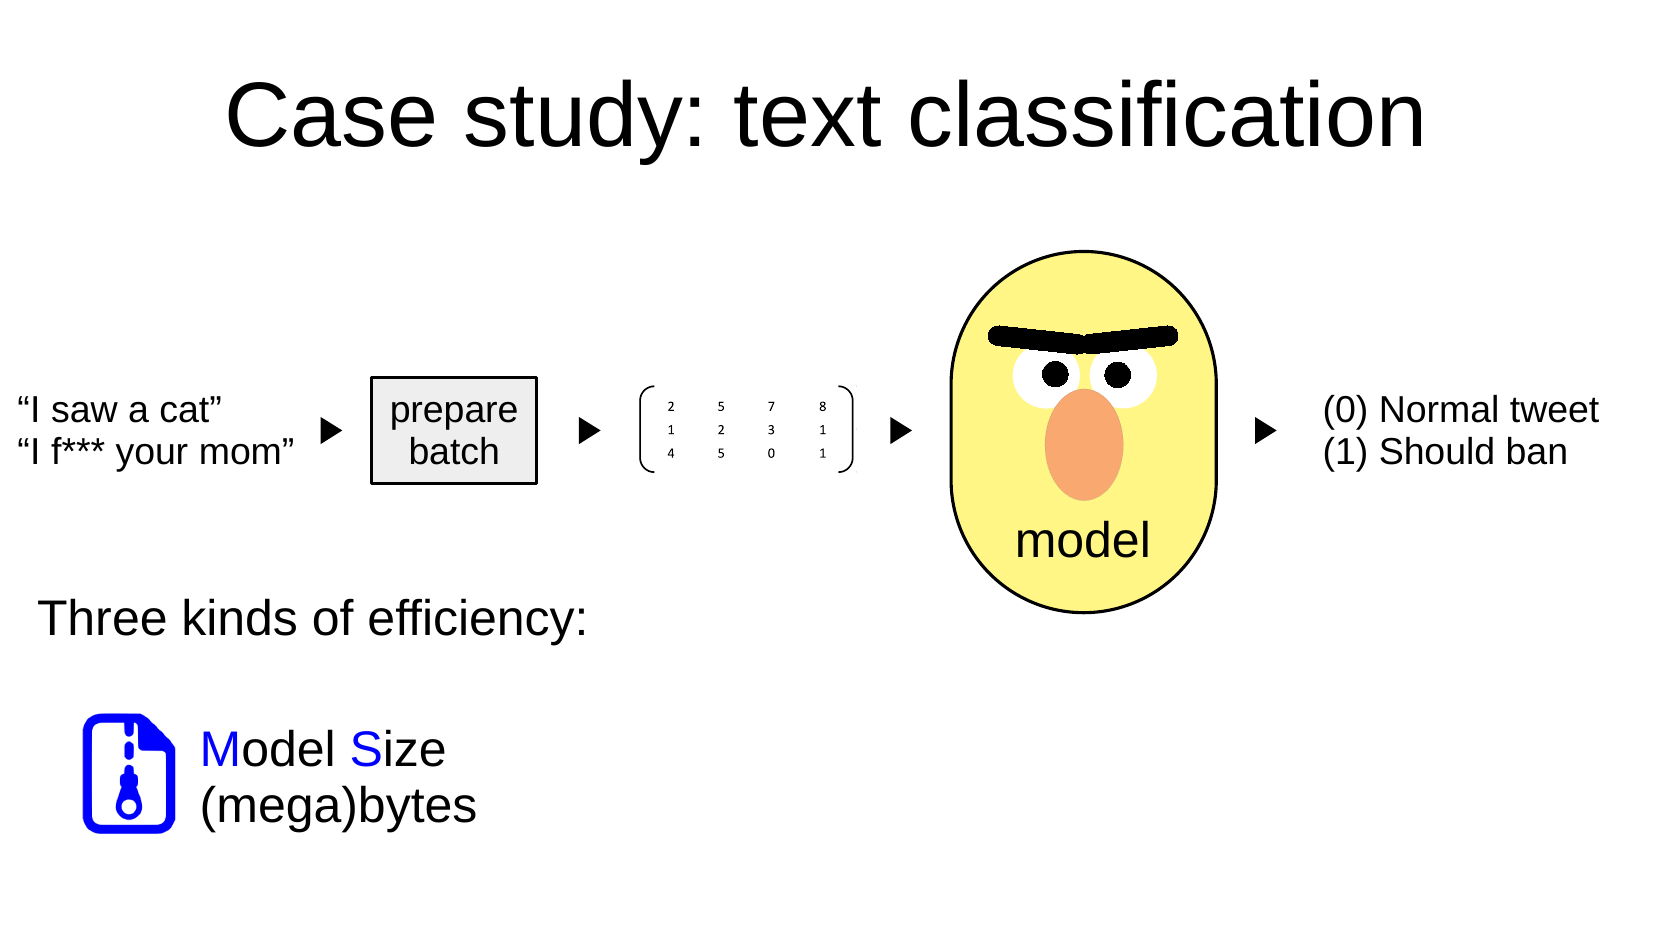

# Case study: text classification
model
prepare
batch
“I saw a cat”
“I f*** your mom”
(0) Normal tweet
(1) Should ban
Three kinds of efficiency:
Model Size
(mega)bytes